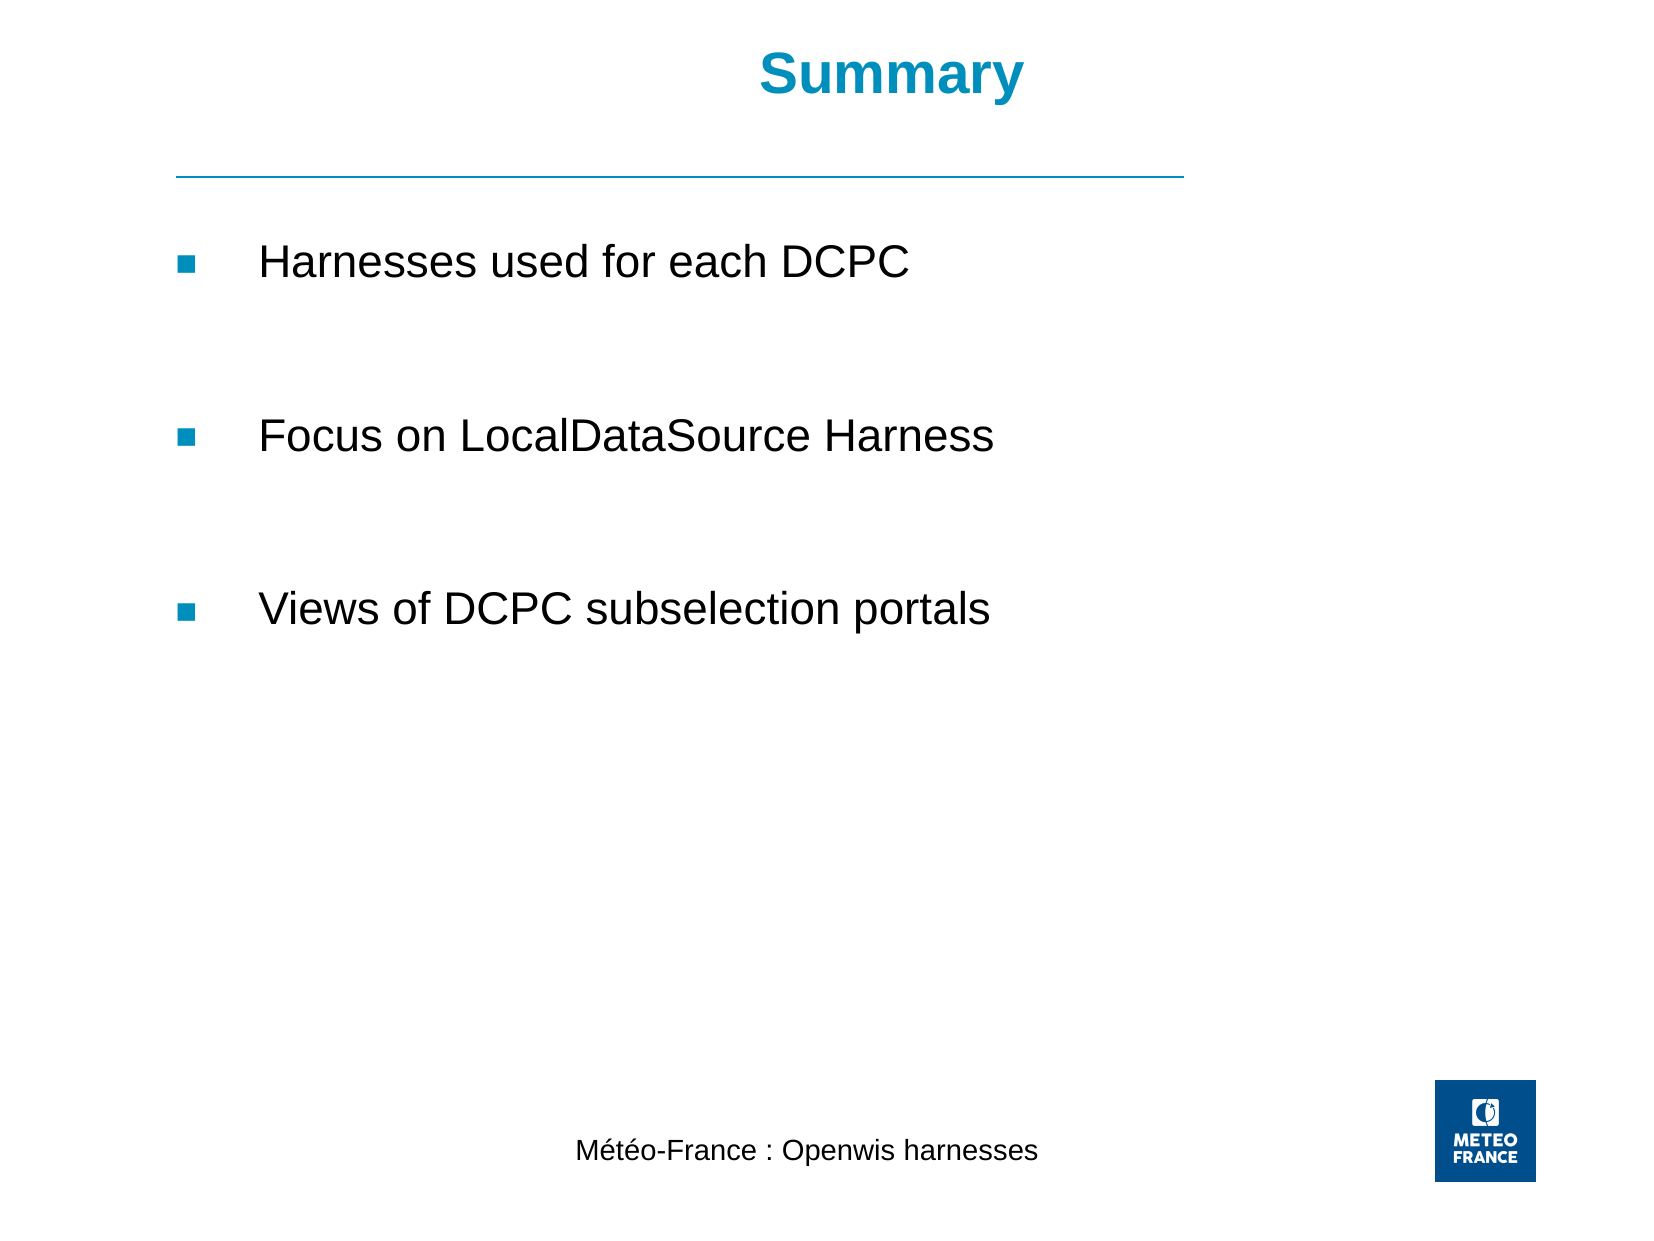

# Summary
Harnesses used for each DCPC
Focus on LocalDataSource Harness
Views of DCPC subselection portals
Météo-France : Openwis harnesses